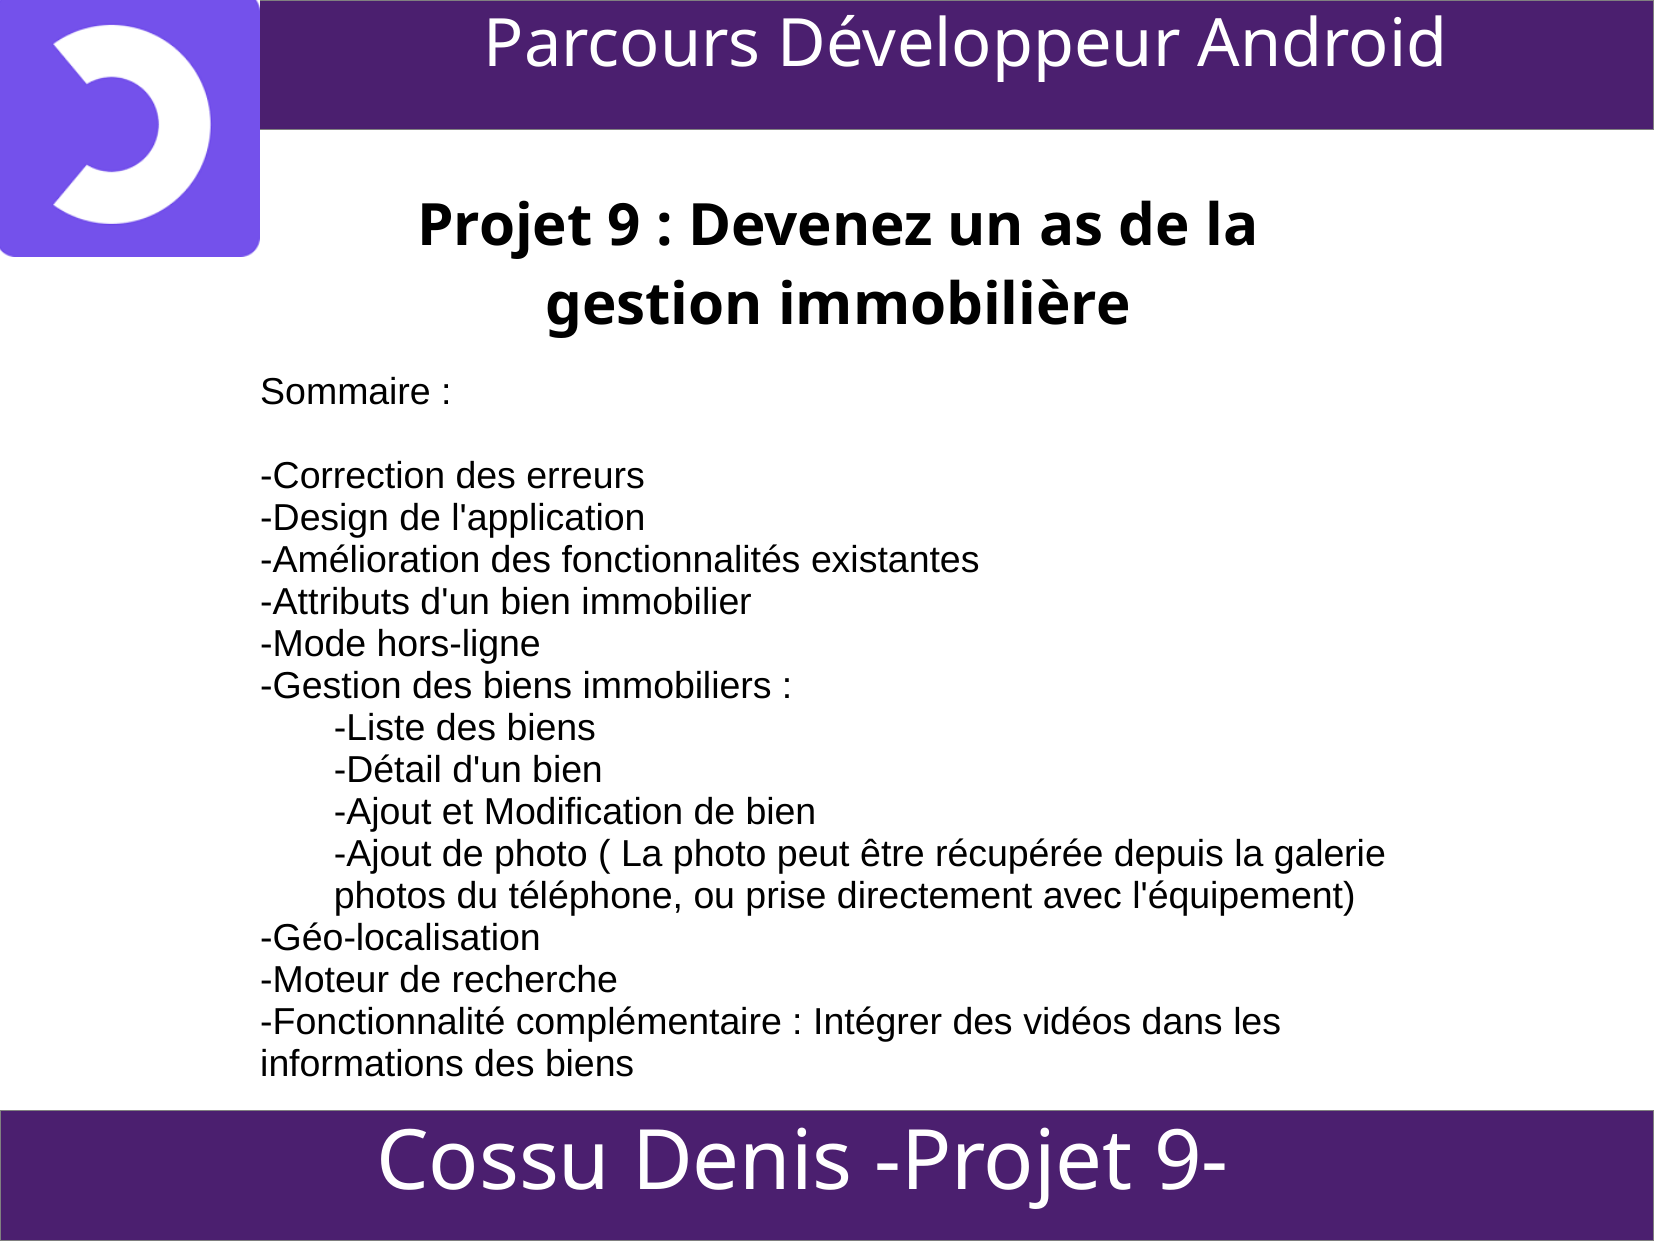

Projet 9 : Devenez un as de la gestion immobilière
Sommaire :
-Correction des erreurs
-Design de l'application
-Amélioration des fonctionnalités existantes
-Attributs d'un bien immobilier
-Mode hors-ligne
-Gestion des biens immobiliers :
	-Liste des biens
	-Détail d'un bien
	-Ajout et Modification de bien
	-Ajout de photo ( La photo peut être récupérée depuis la galerie 		photos du téléphone, ou prise directement avec l'équipement)
-Géo-localisation
-Moteur de recherche
-Fonctionnalité complémentaire : Intégrer des vidéos dans les informations des biens